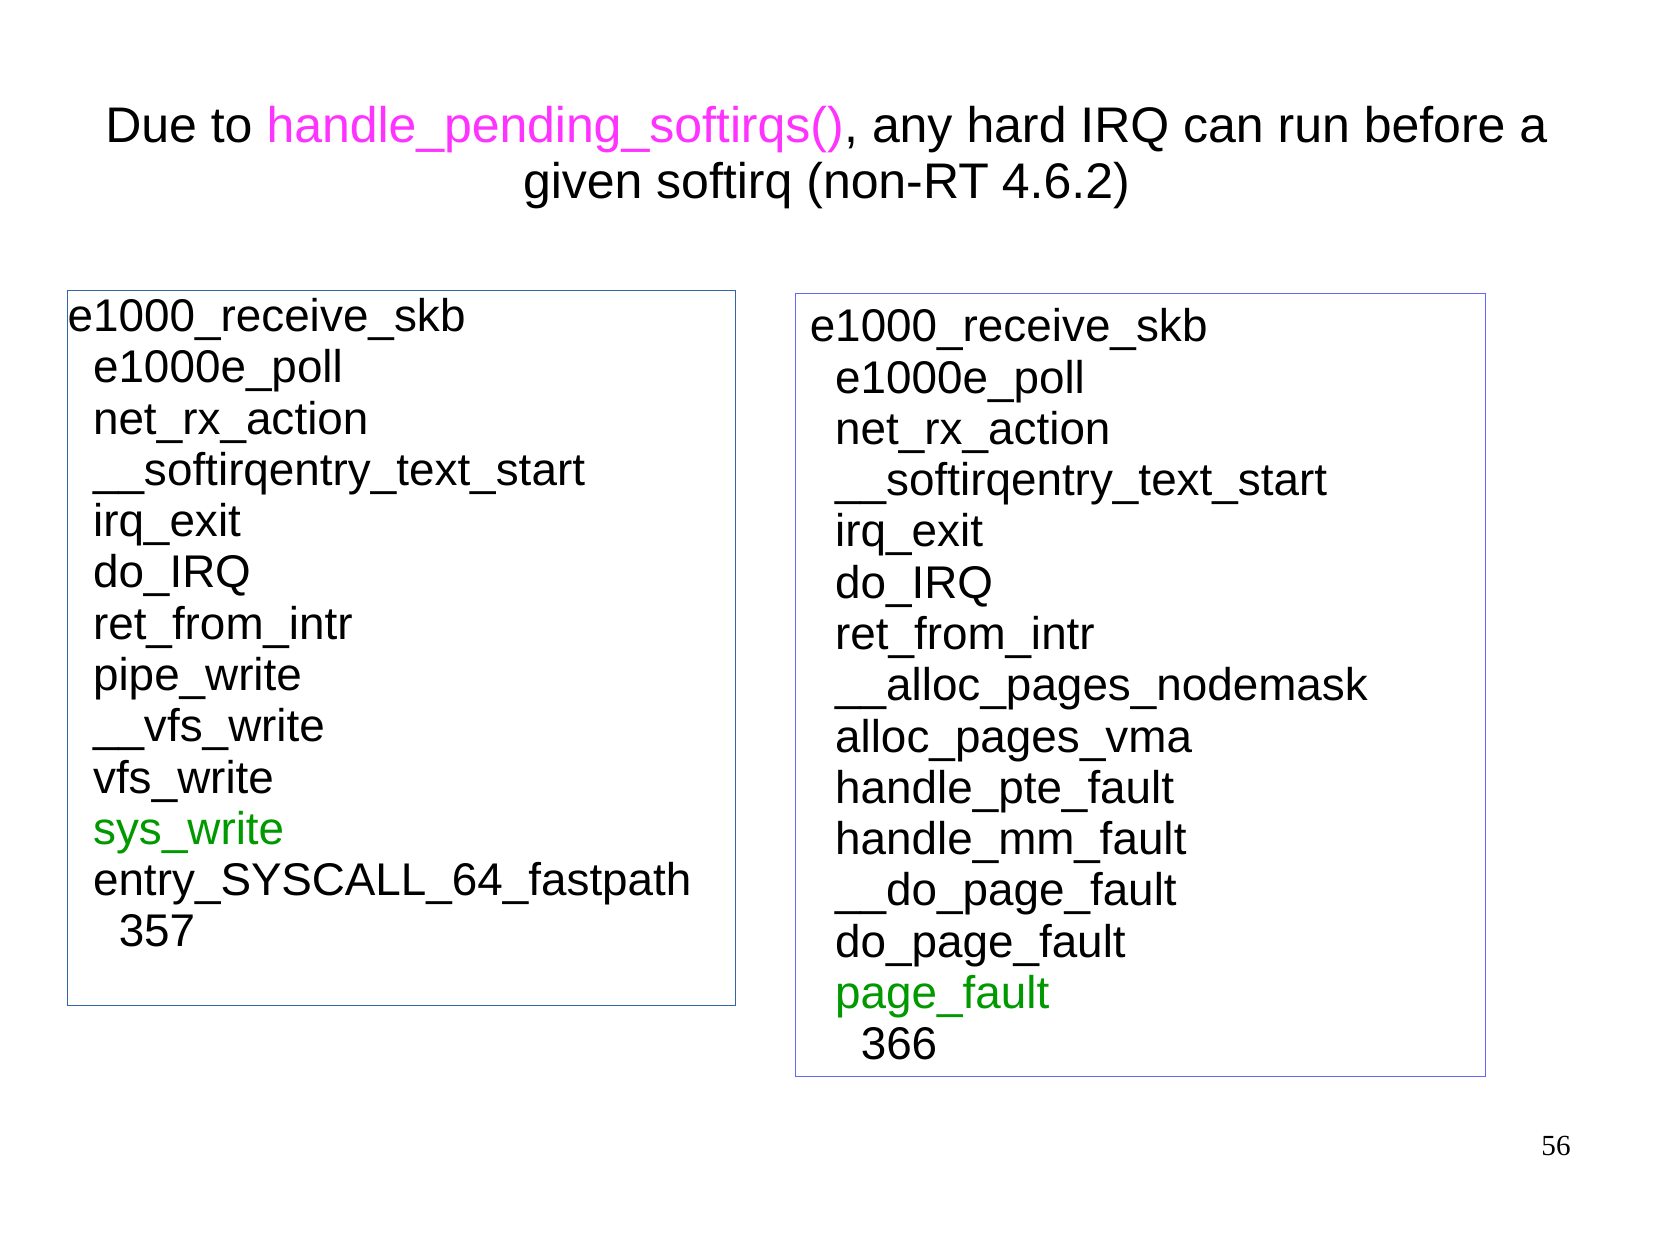

# Due to handle_pending_softirqs(), any hard IRQ can run before a given softirq (non-RT 4.6.2)
e1000_receive_skb
 e1000e_poll
 net_rx_action
 __softirqentry_text_start
 irq_exit
 do_IRQ
 ret_from_intr
 pipe_write
 __vfs_write
 vfs_write
 sys_write
 entry_SYSCALL_64_fastpath
 357
e1000_receive_skb
 e1000e_poll
 net_rx_action
 __softirqentry_text_start
 irq_exit
 do_IRQ
 ret_from_intr
 __alloc_pages_nodemask
 alloc_pages_vma
 handle_pte_fault
 handle_mm_fault
 __do_page_fault
 do_page_fault
 page_fault
 366
56